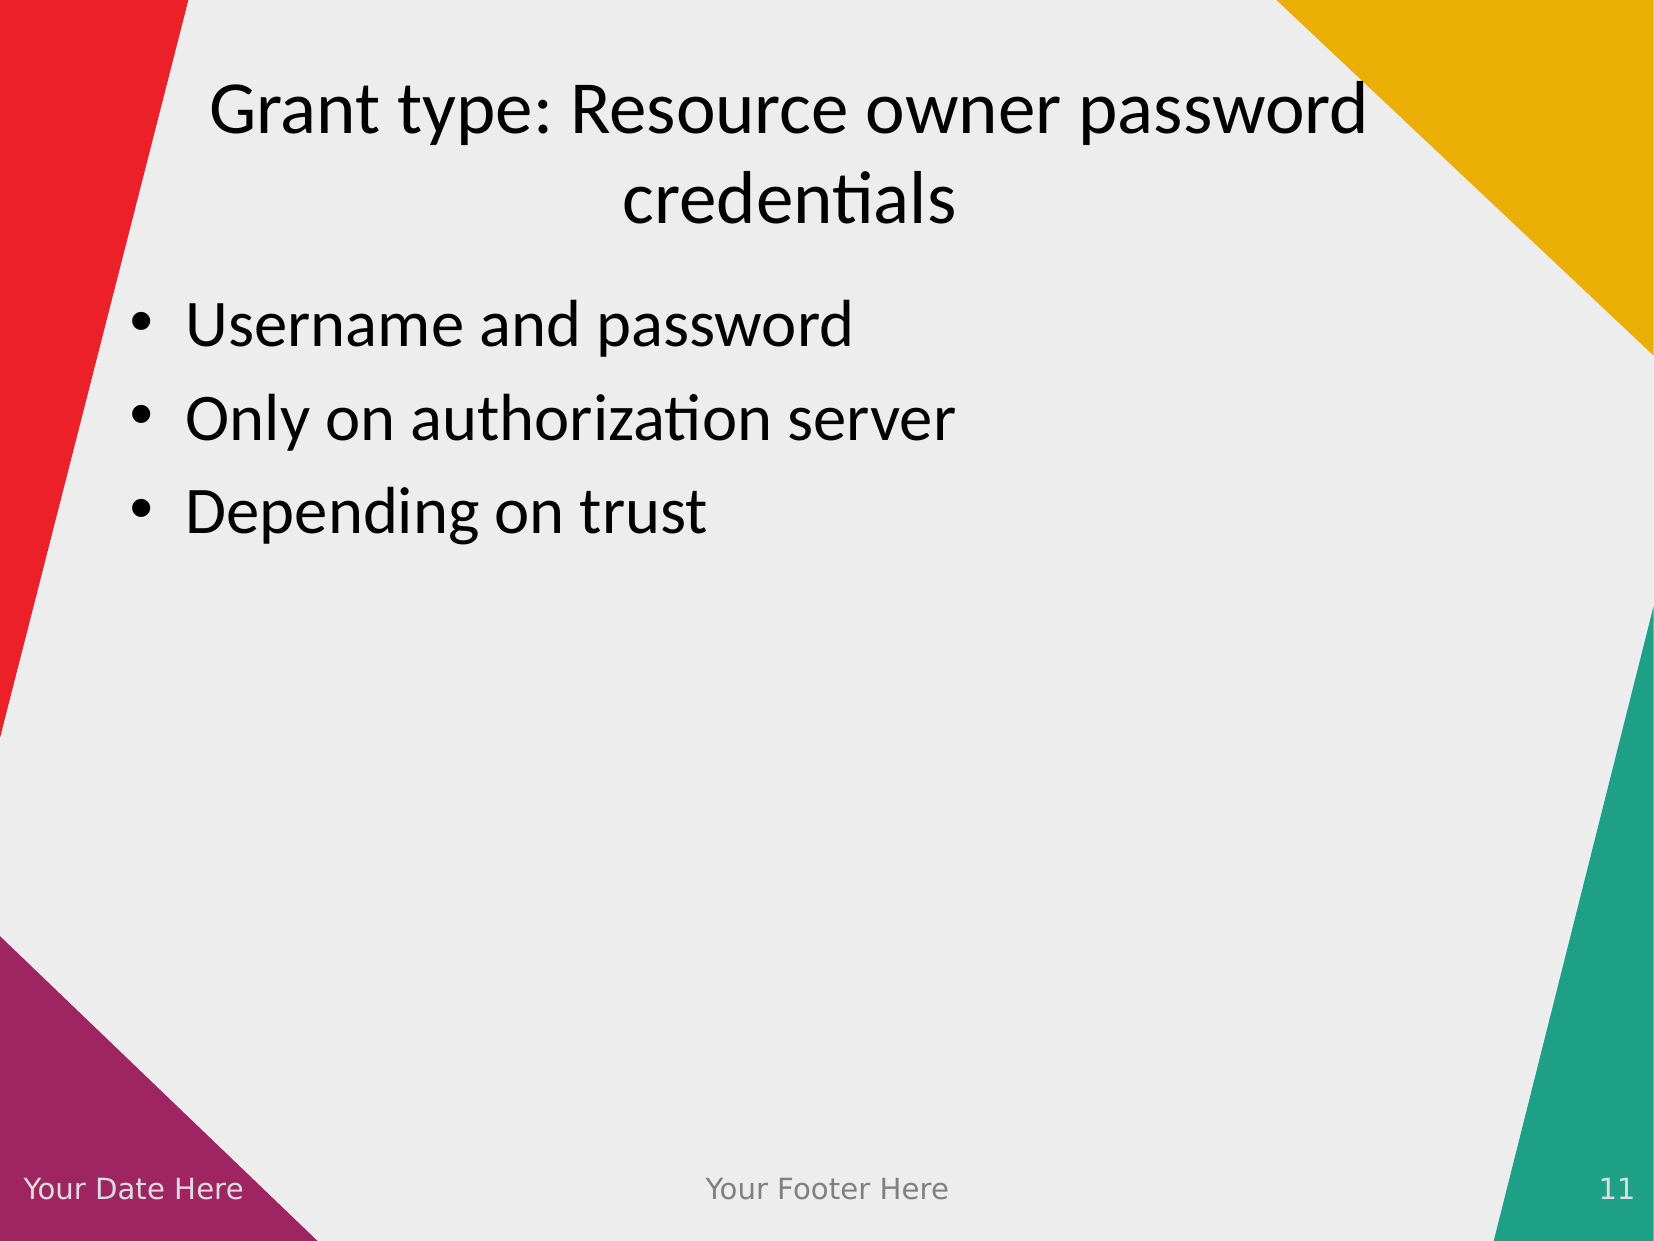

# Grant type: Resource owner password credentials
Username and password
Only on authorization server
Depending on trust
Your Date Here
Your Footer Here
11